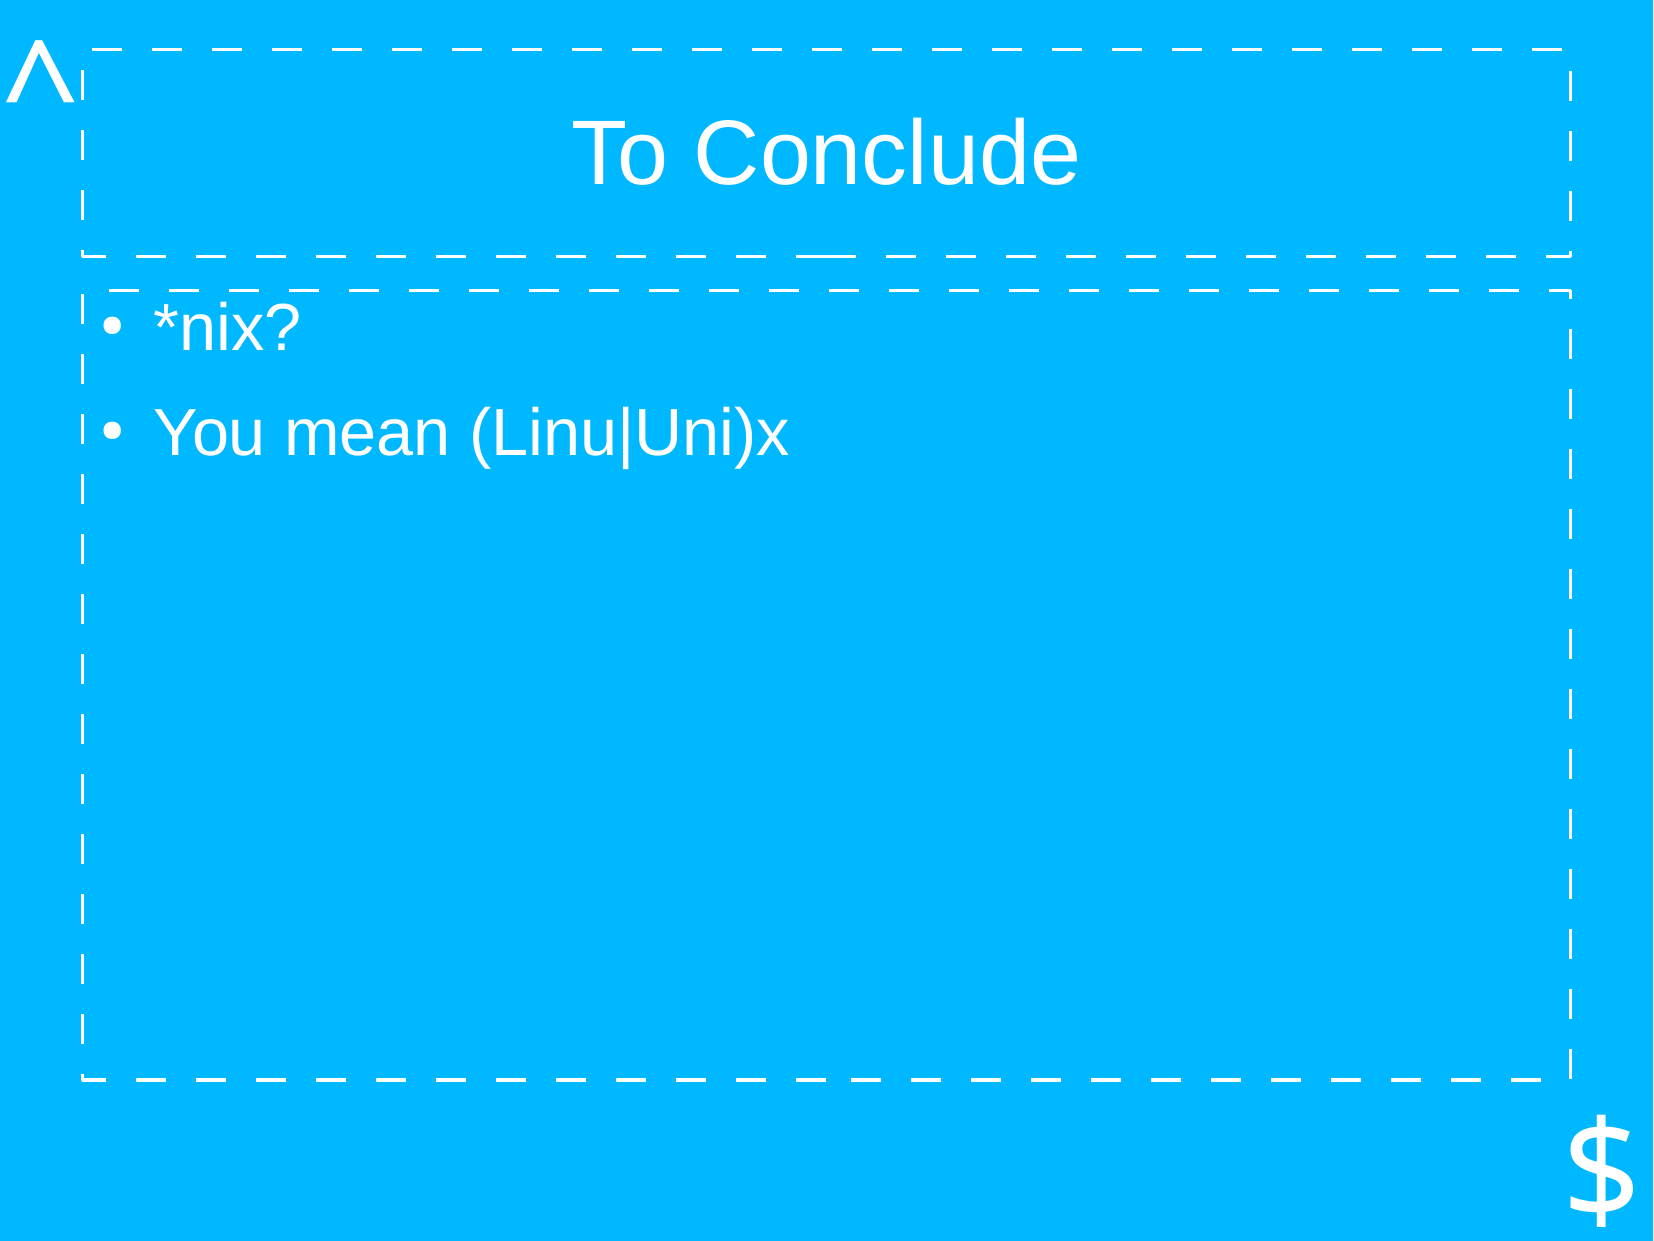

# To Conclude
*nix?
You mean (Linu|Uni)x